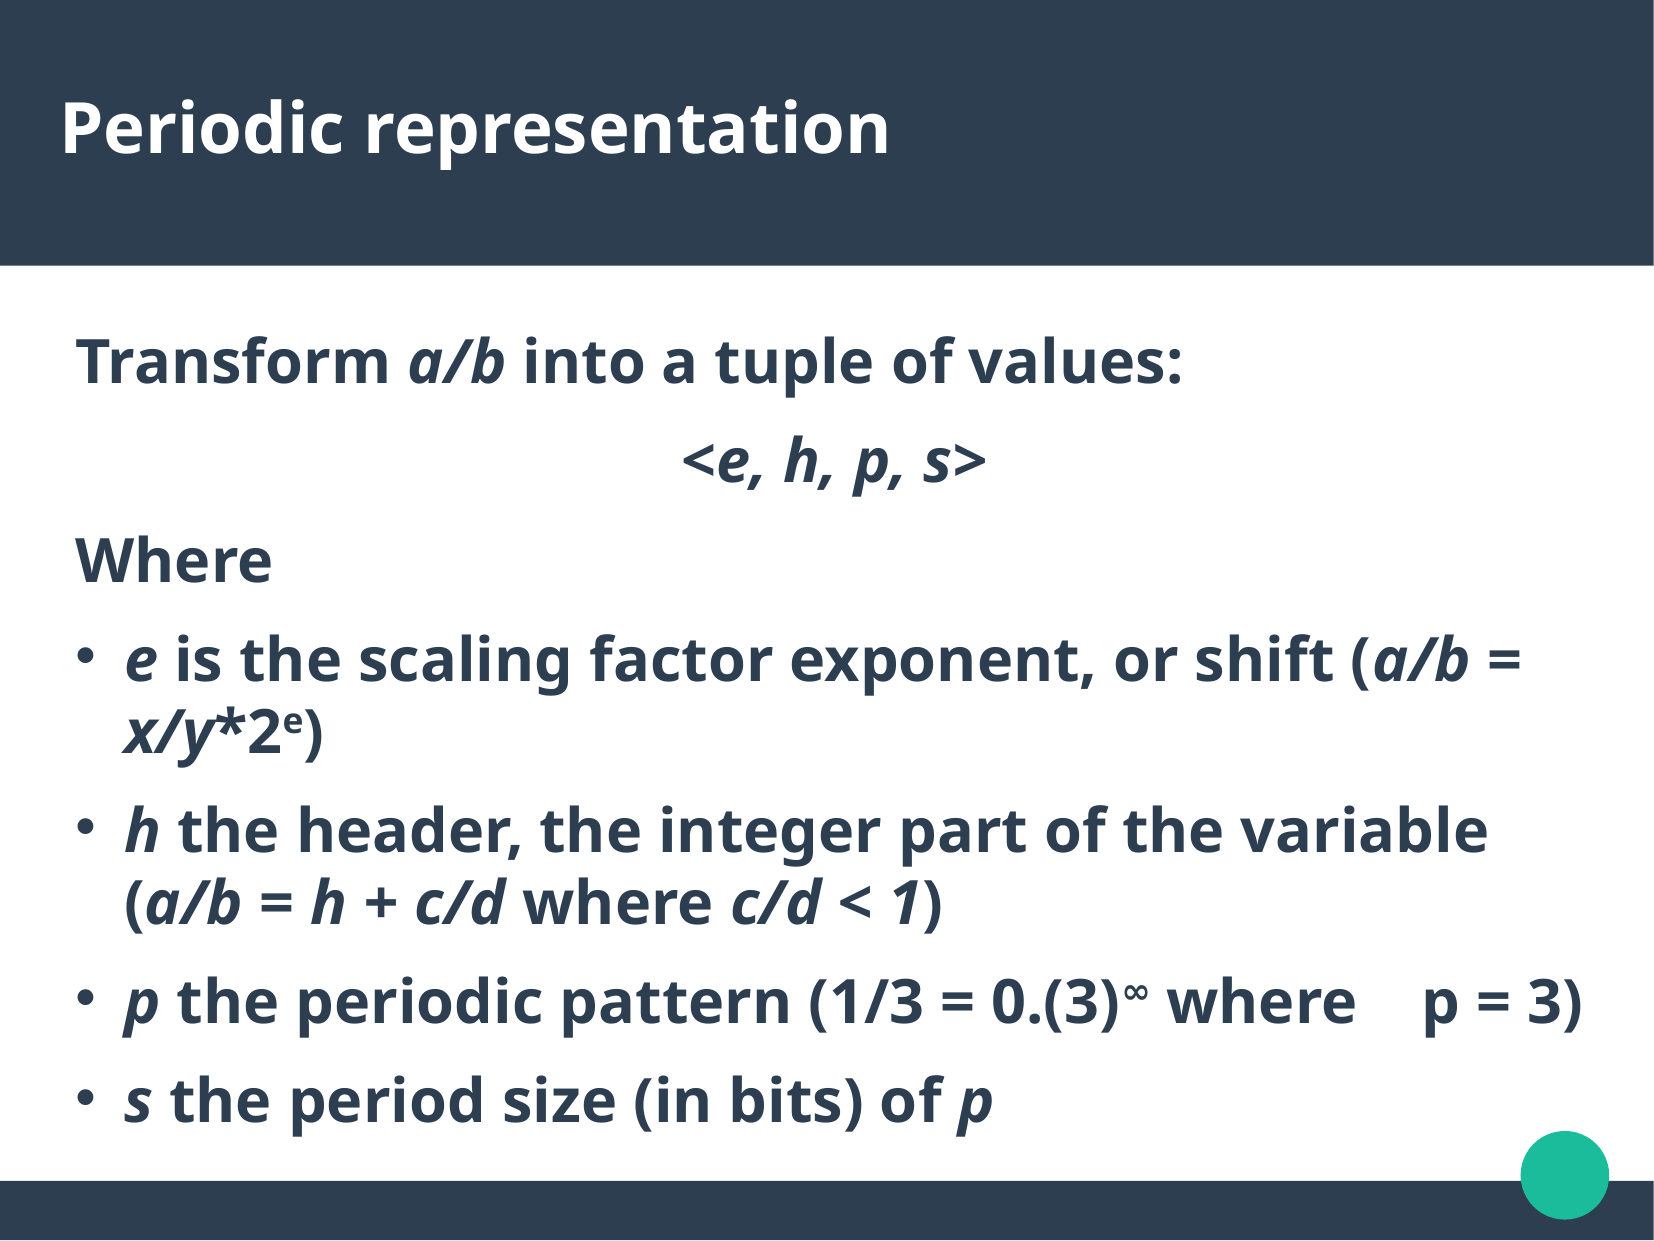

# Periodic representation
Transform a/b into a tuple of values:
<e, h, p, s>
Where
e is the scaling factor exponent, or shift (a/b = x/y*2e)
h the header, the integer part of the variable (a/b = h + c/d where c/d < 1)
p the periodic pattern (1/3 = 0.(3)∞ where p = 3)
s the period size (in bits) of p